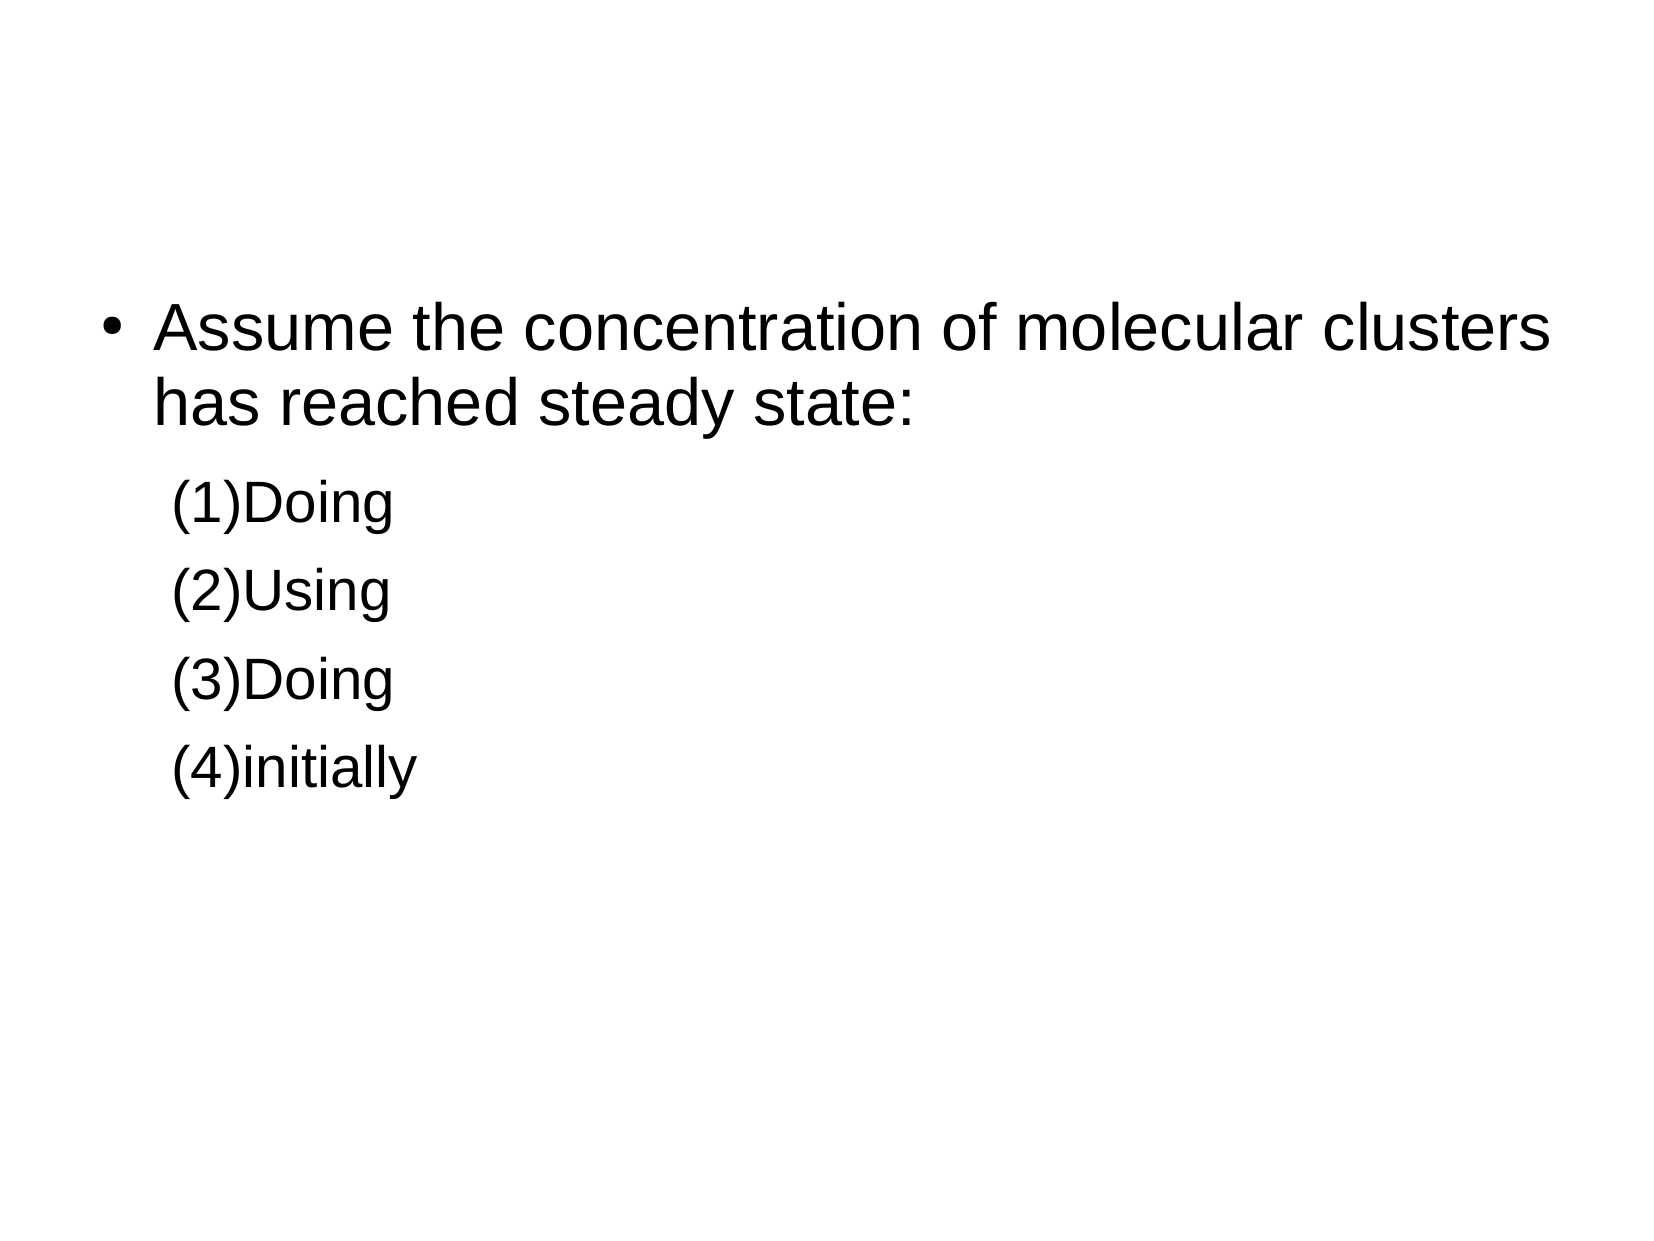

#
Assume the concentration of molecular clusters has reached steady state:
Doing
Using
Doing
initially